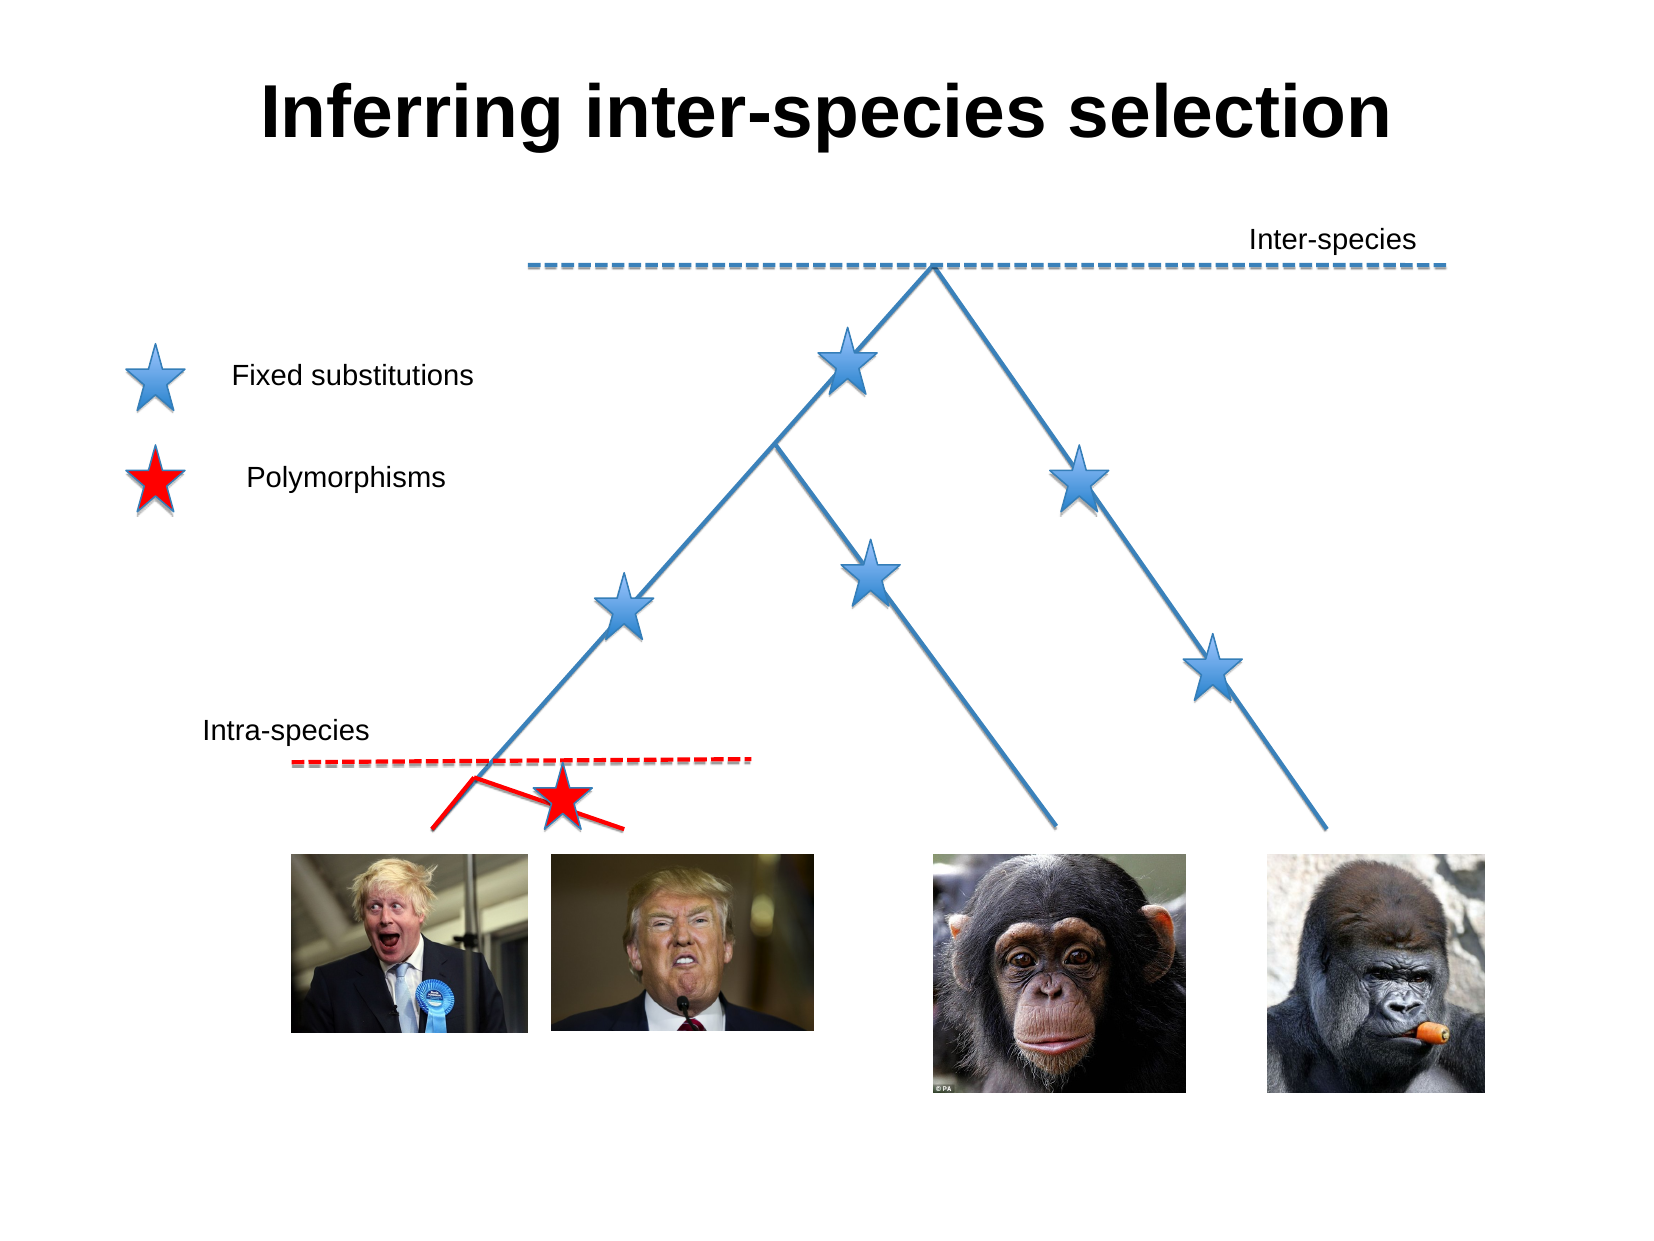

# Inferring inter-species selection
Inter-species
Intra-species
Fixed substitutions
Polymorphisms